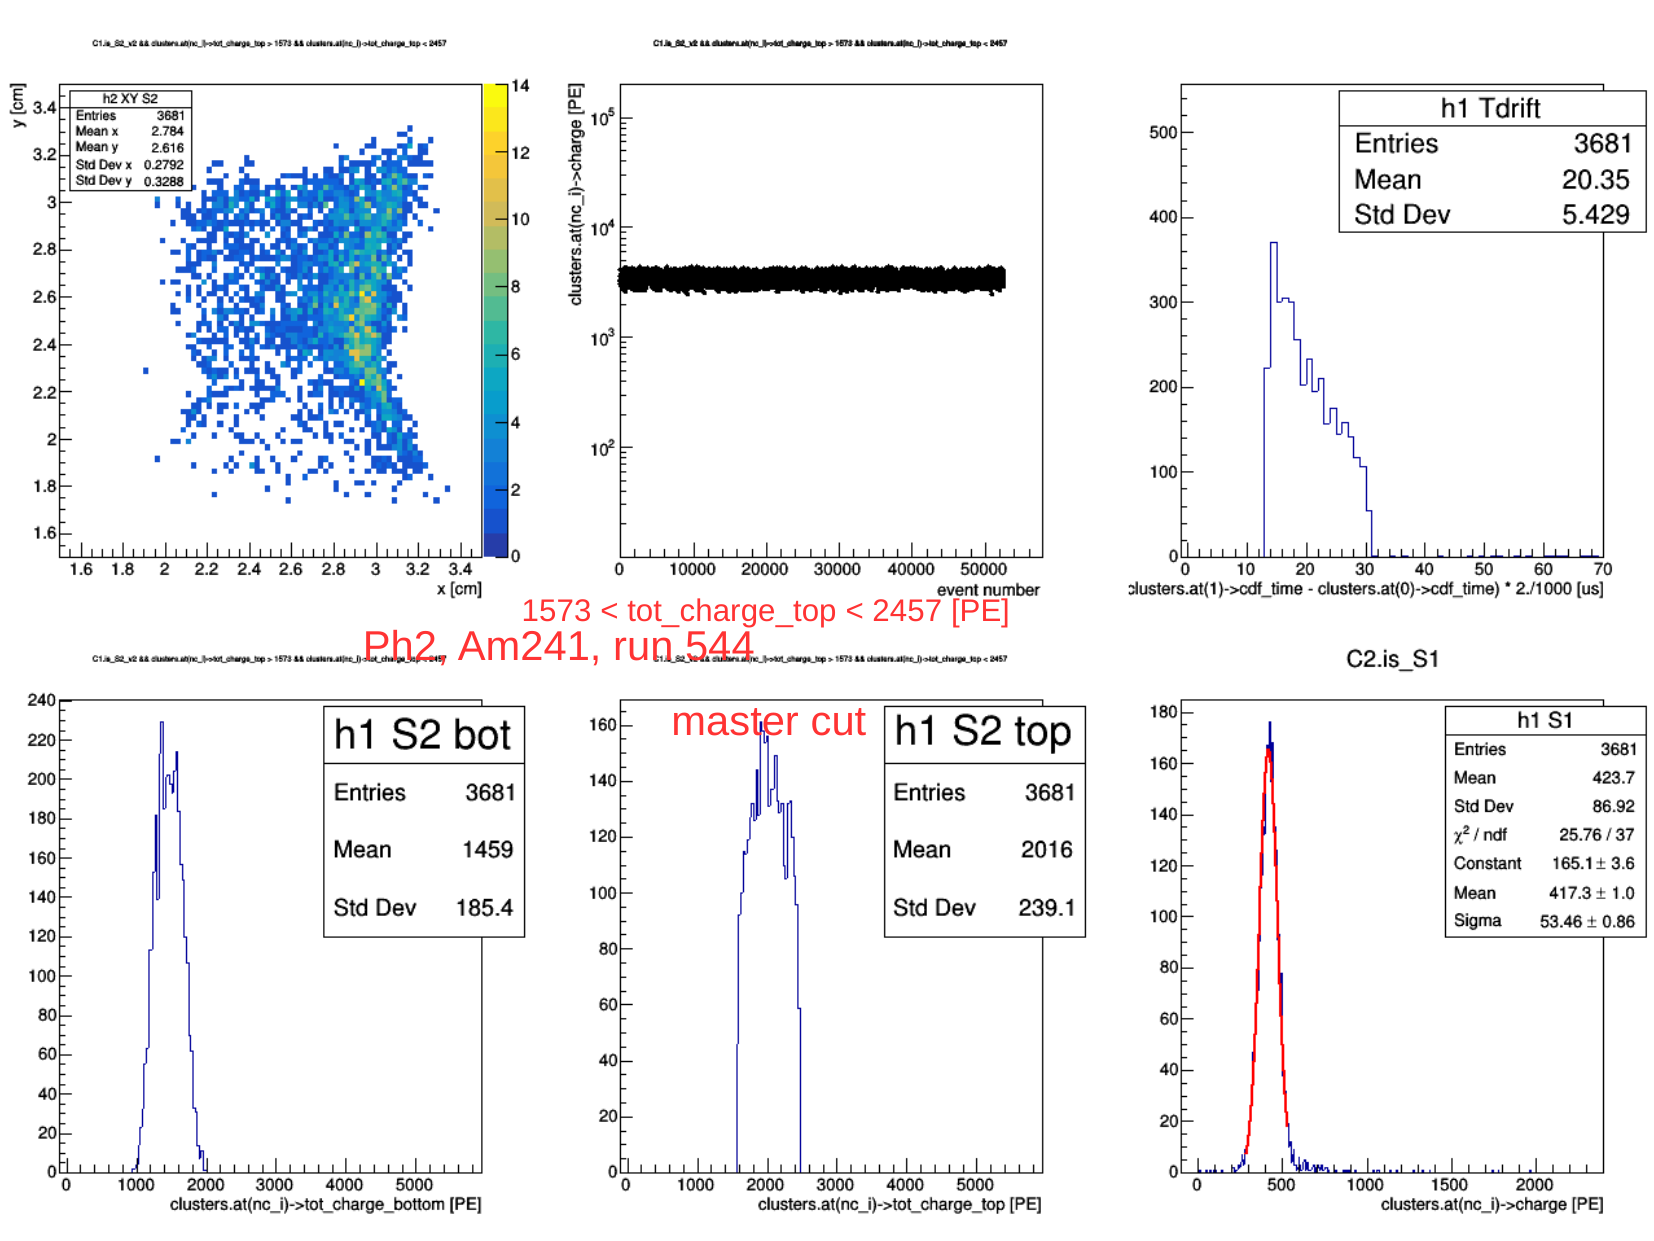

1573 < tot_charge_top < 2457 [PE]
Ph2, Am241, run 544
master cut